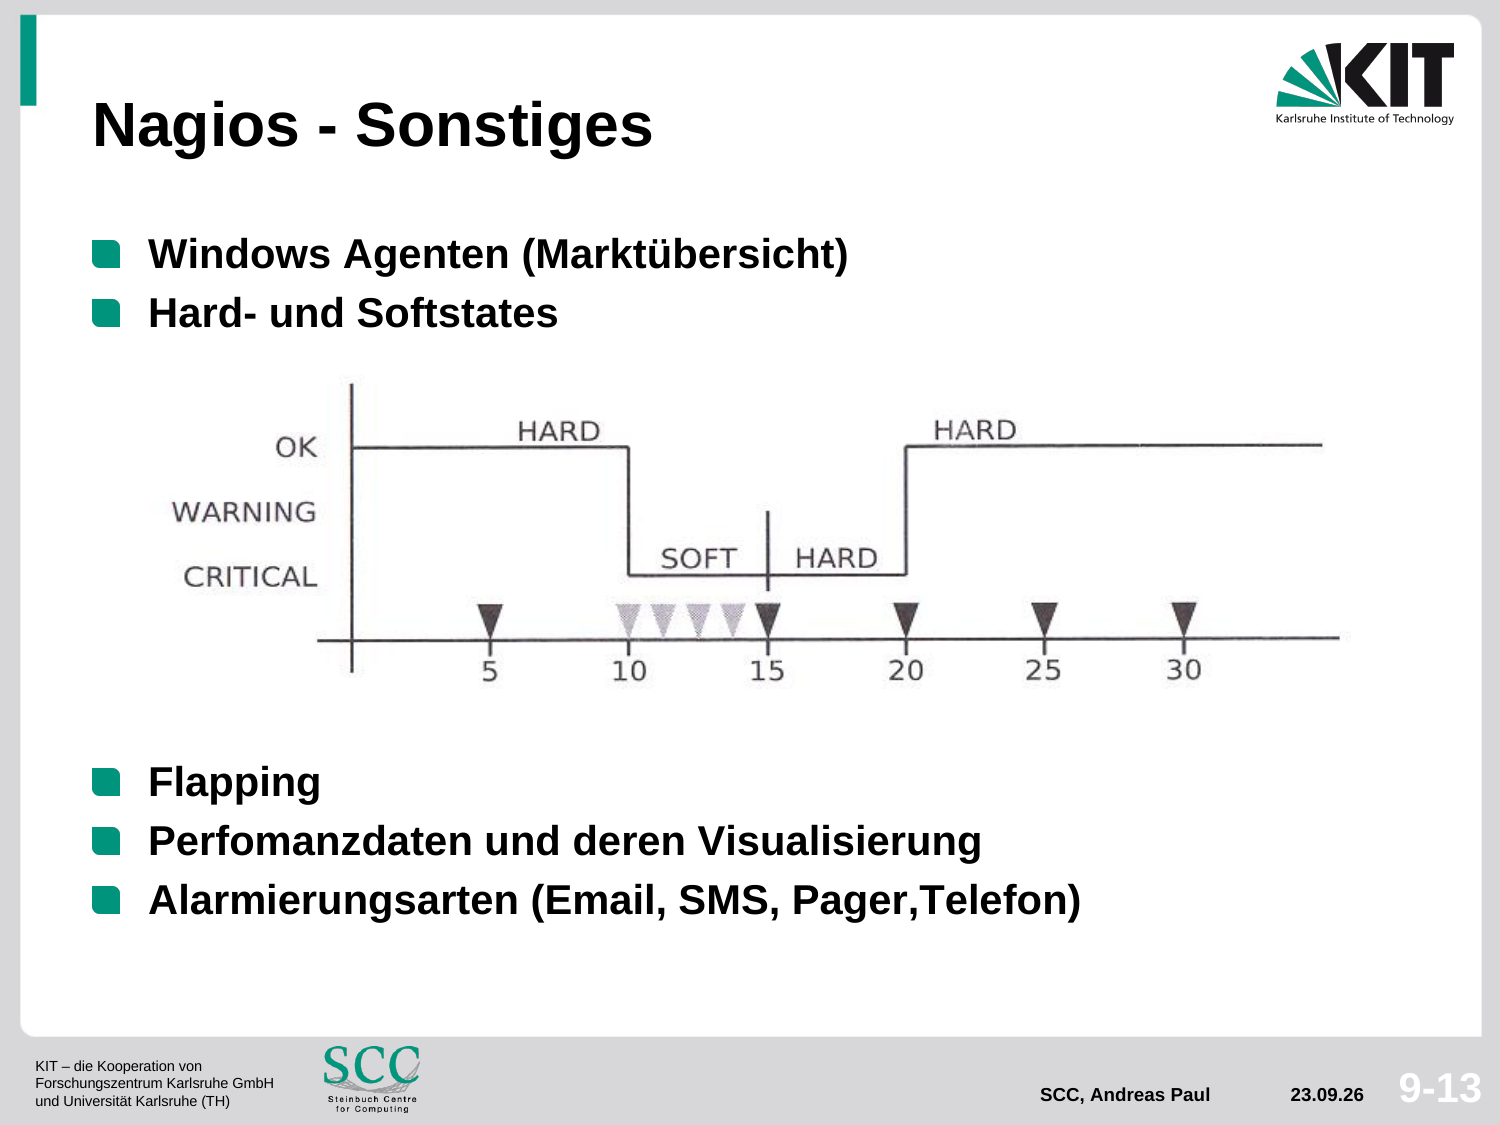

# Nagios - Sonstiges
Windows Agenten (Marktübersicht)
Hard- und Softstates
Flapping
Perfomanzdaten und deren Visualisierung
Alarmierungsarten (Email, SMS, Pager,Telefon)
9
SCC, Andreas Paul